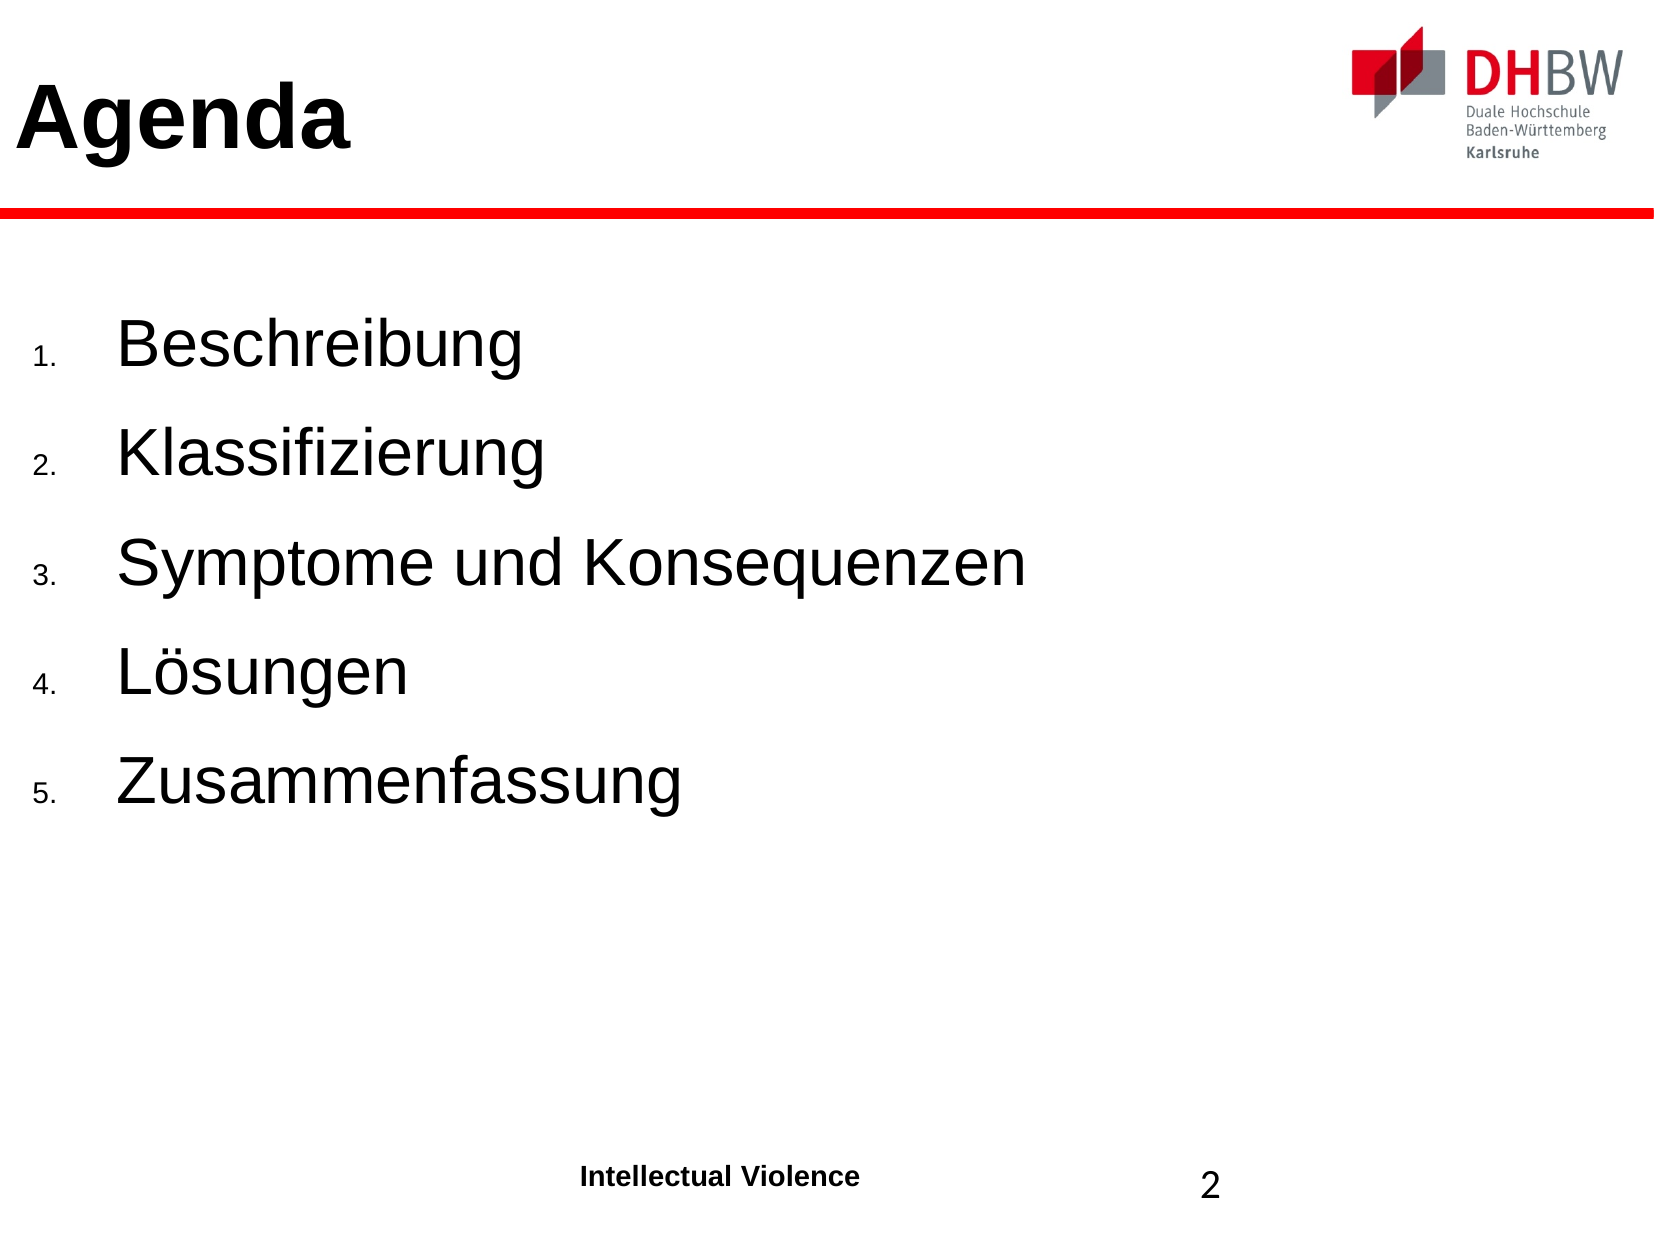

# Agenda
Beschreibung
Klassifizierung
Symptome und Konsequenzen
Lösungen
Zusammenfassung
Intellectual Violence